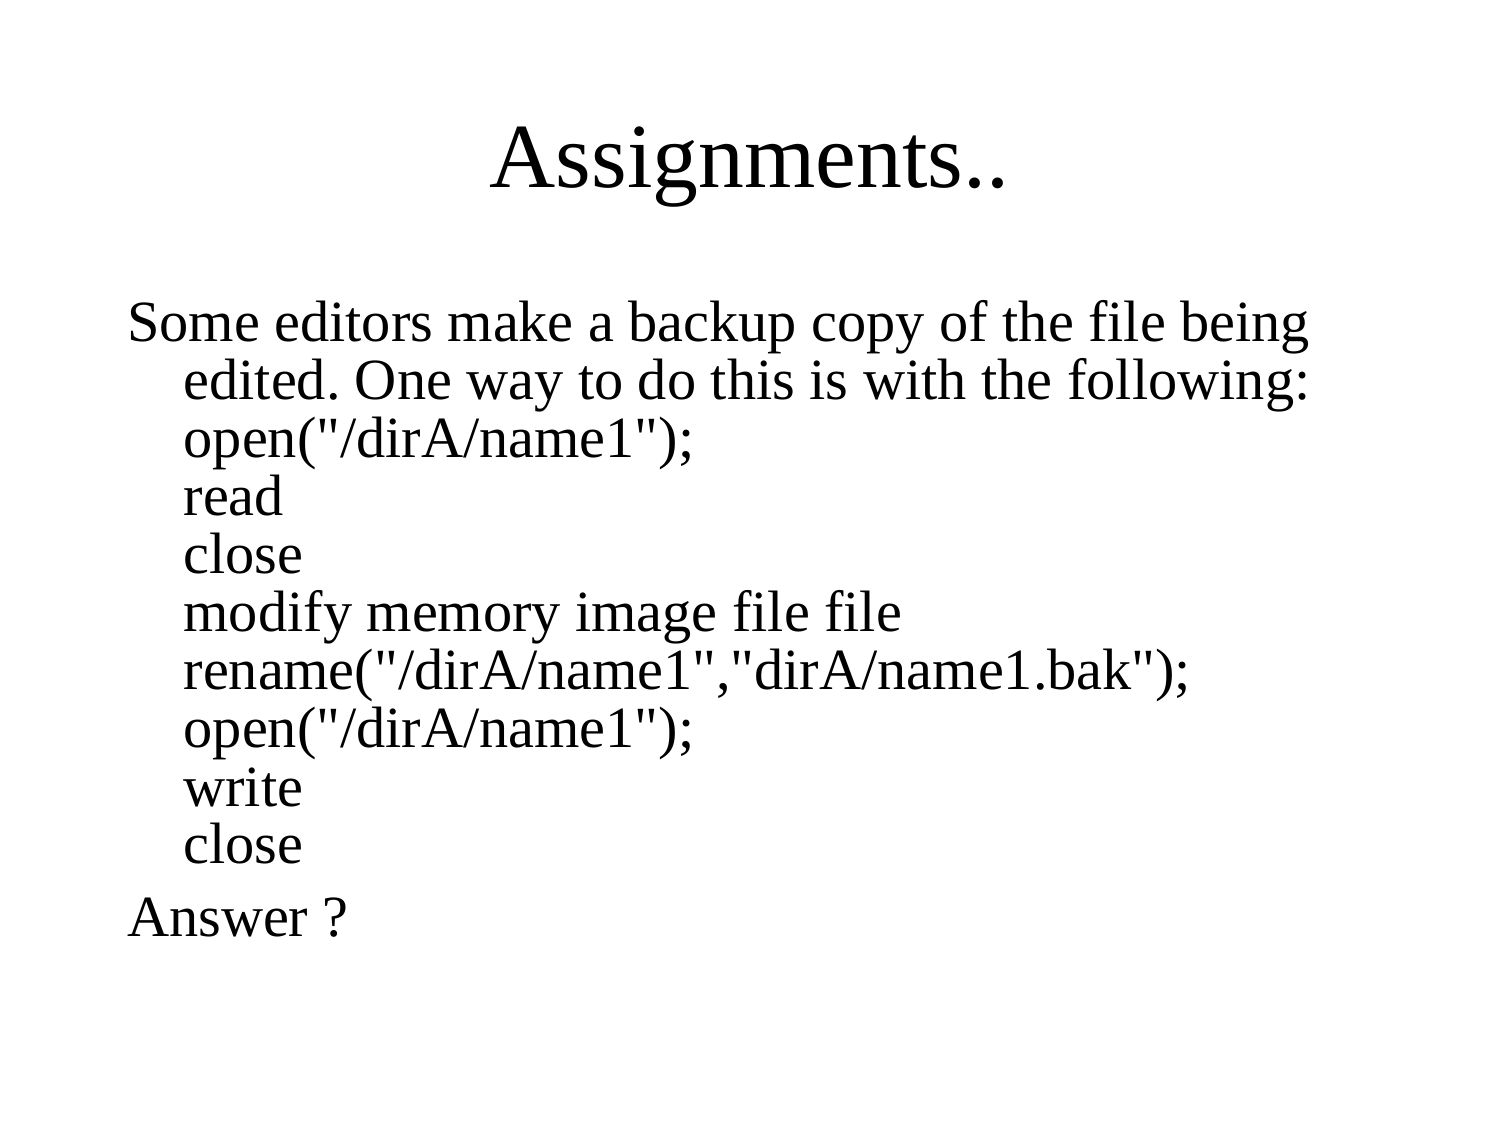

# Assignments..
Some editors make a backup copy of the file being edited. One way to do this is with the following:
open("/dirA/name1");
read
close
modify memory image file file
rename("/dirA/name1","dirA/name1.bak");
open("/dirA/name1");
write
close
Answer ?